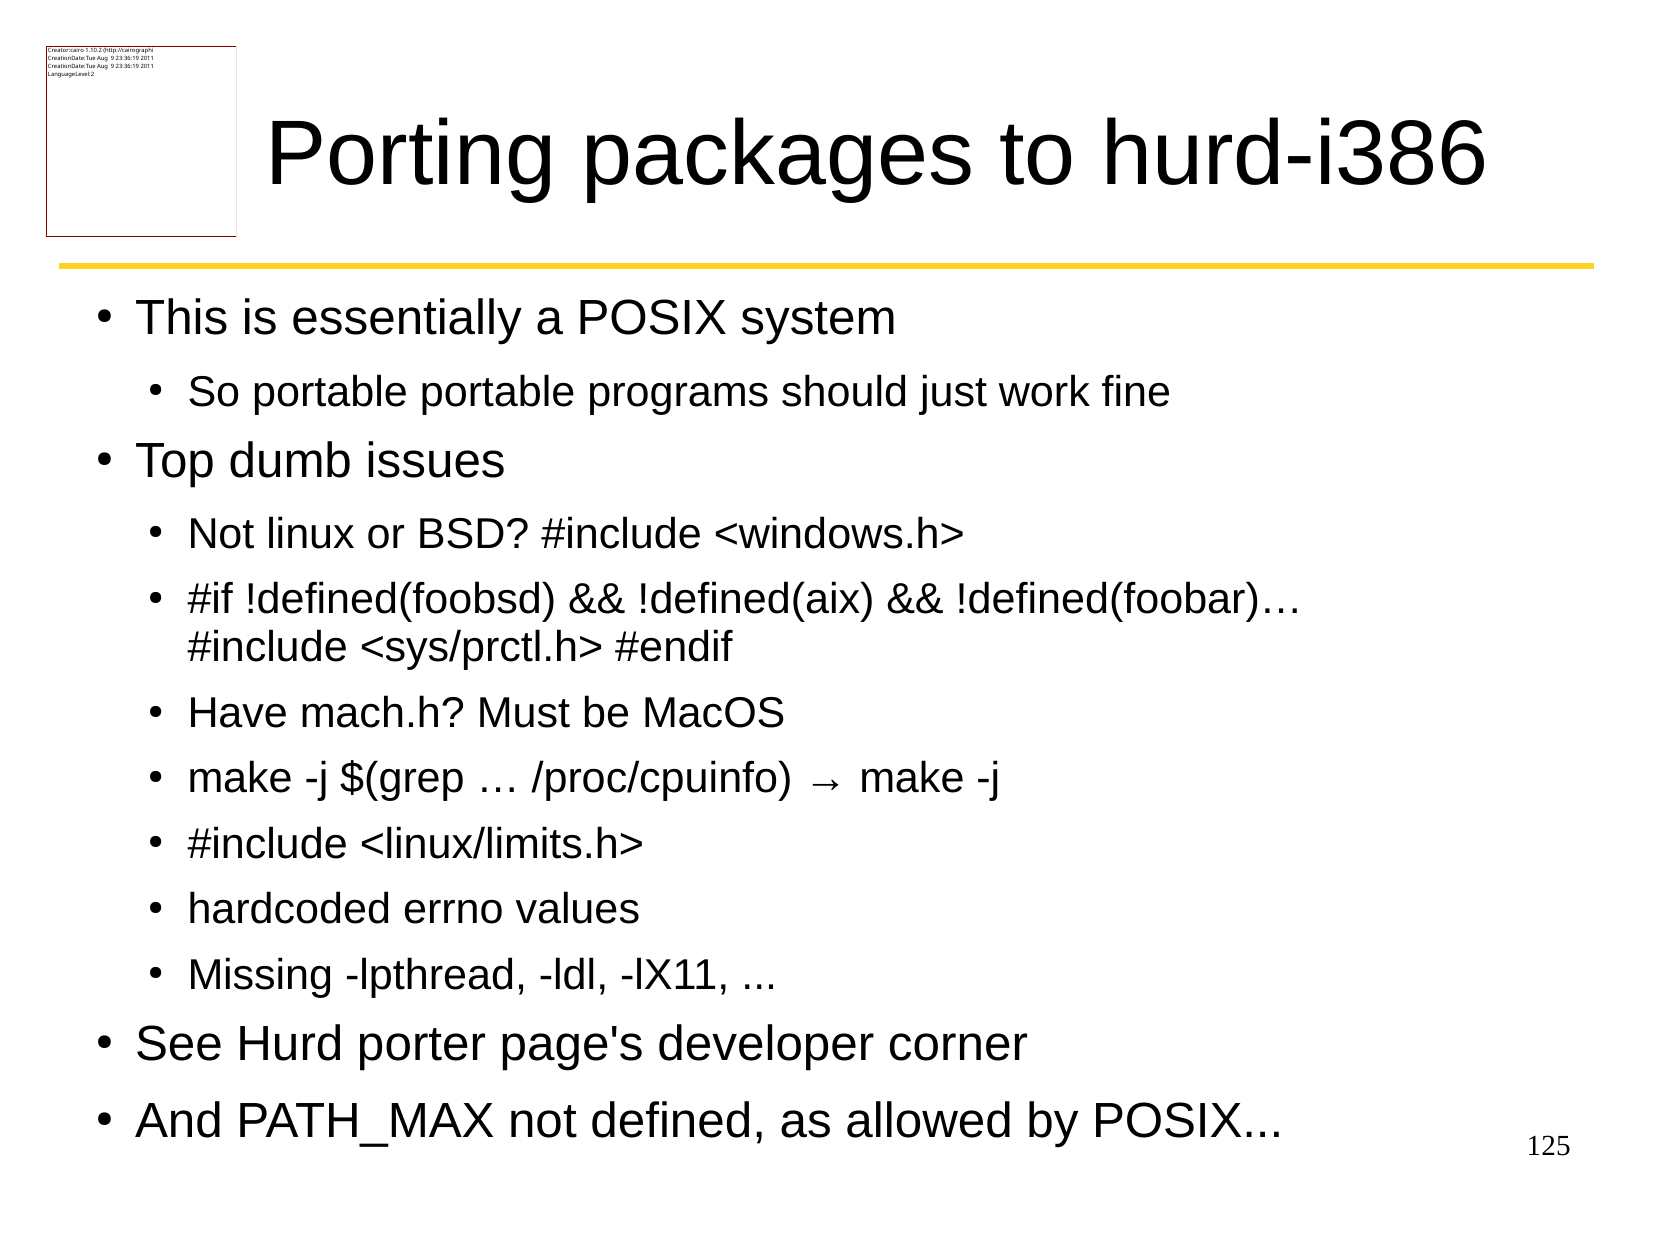

# Porting packages to hurd-i386
This is essentially a POSIX system
So portable portable programs should just work fine
Top dumb issues
Not linux or BSD? #include <windows.h>
#if !defined(foobsd) && !defined(aix) && !defined(foobar)…
#include <sys/prctl.h> #endif
Have mach.h? Must be MacOS
make -j $(grep … /proc/cpuinfo) → make -j
#include <linux/limits.h>
hardcoded errno values
Missing -lpthread, -ldl, -lX11, ...
See Hurd porter page's developer corner
And PATH_MAX not defined, as allowed by POSIX...
125